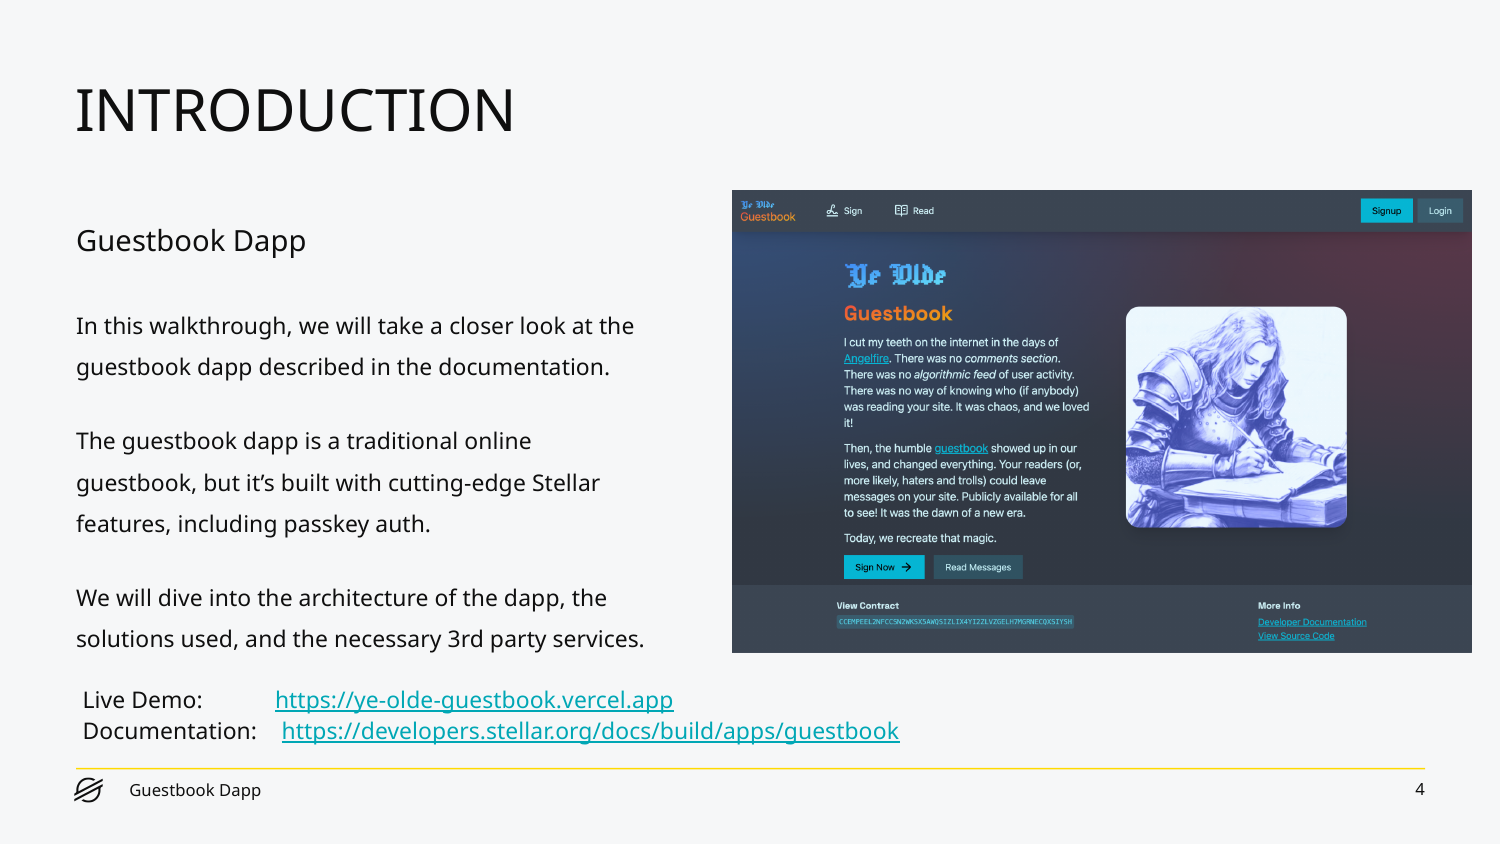

# INTRODUCTION
Guestbook Dapp
In this walkthrough, we will take a closer look at the guestbook dapp described in the documentation.
The guestbook dapp is a traditional online guestbook, but it’s built with cutting-edge Stellar features, including passkey auth.
We will dive into the architecture of the dapp, the solutions used, and the necessary 3rd party services.
Live Demo: https://ye-olde-guestbook.vercel.app
Documentation: https://developers.stellar.org/docs/build/apps/guestbook
Guestbook Dapp